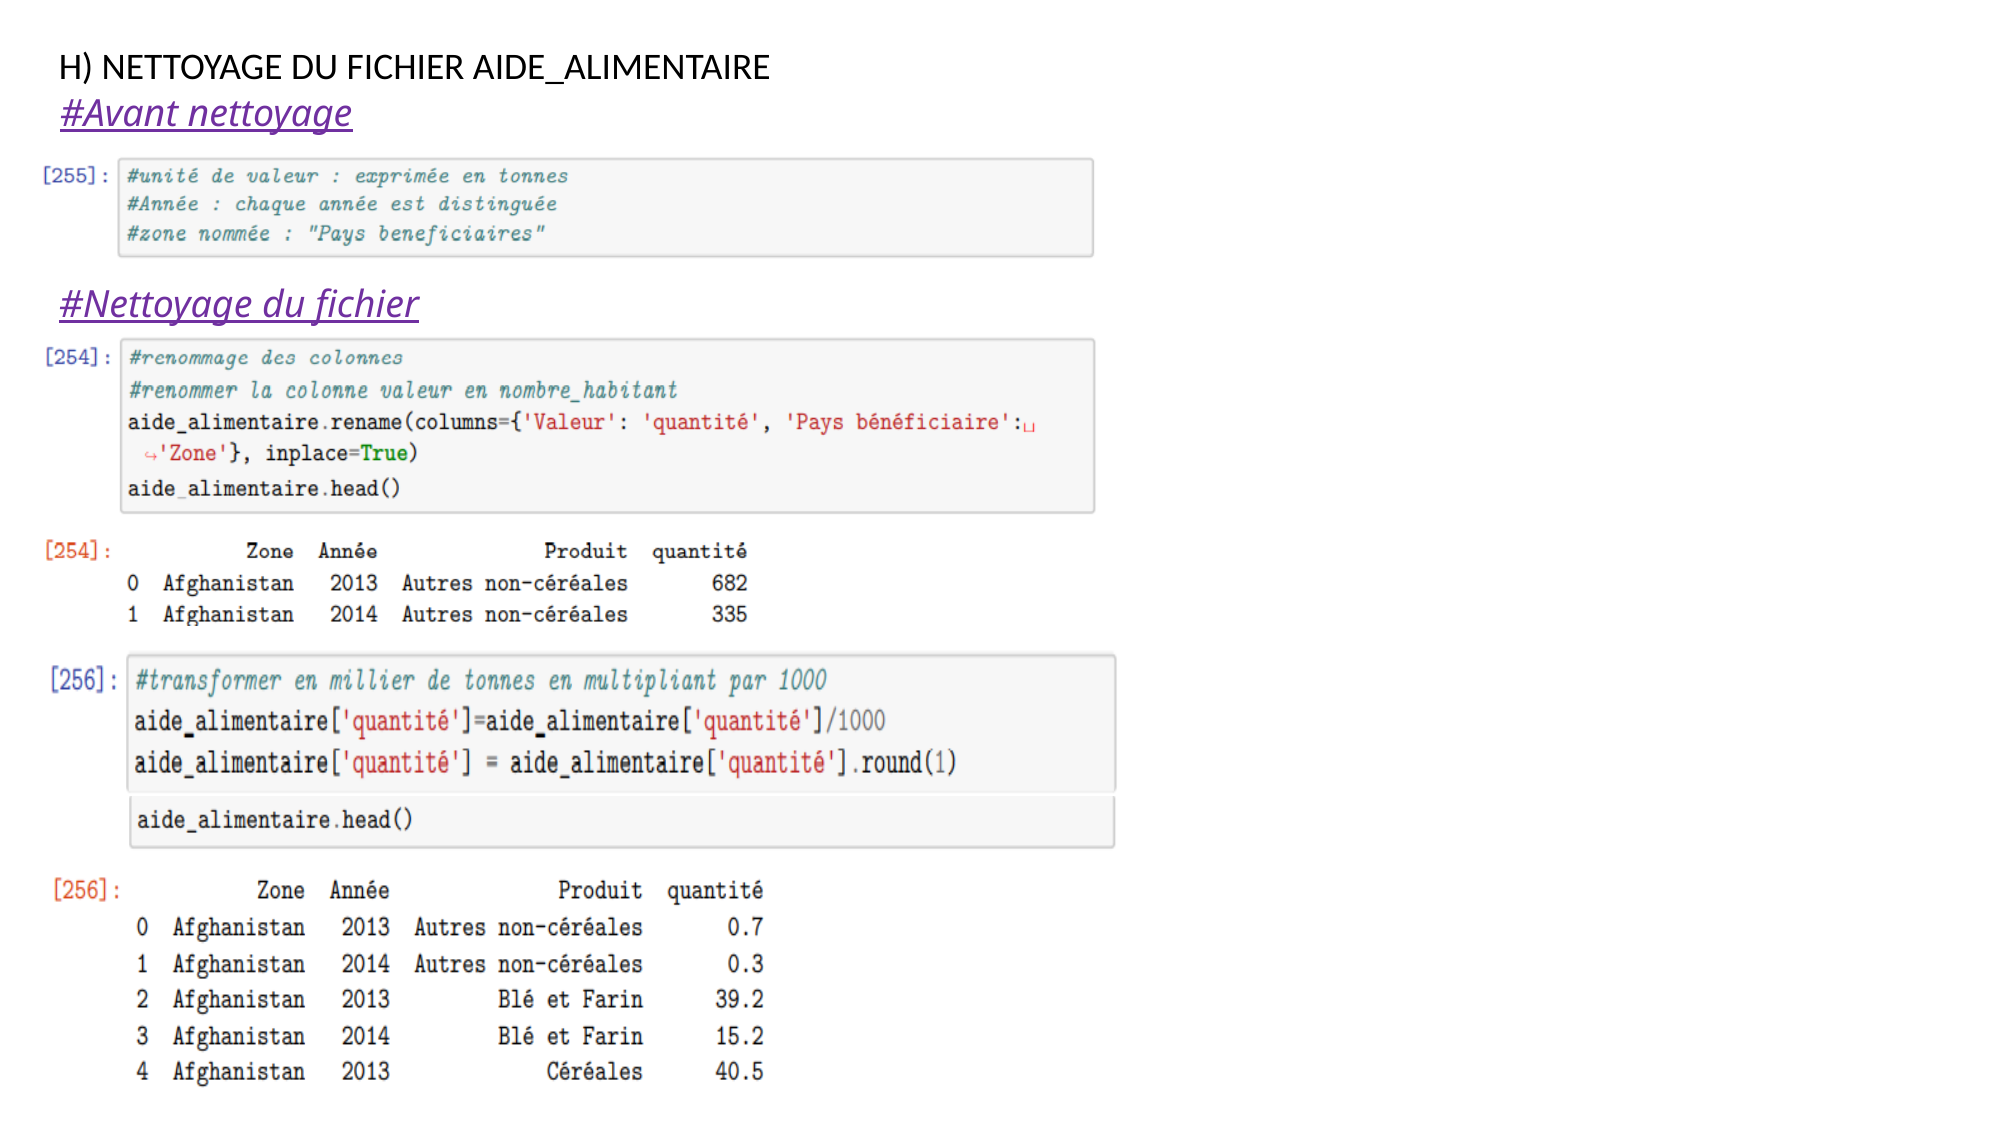

H) NETTOYAGE DU FICHIER AIDE_ALIMENTAIRE
#Avant nettoyage
#Nettoyage du fichier